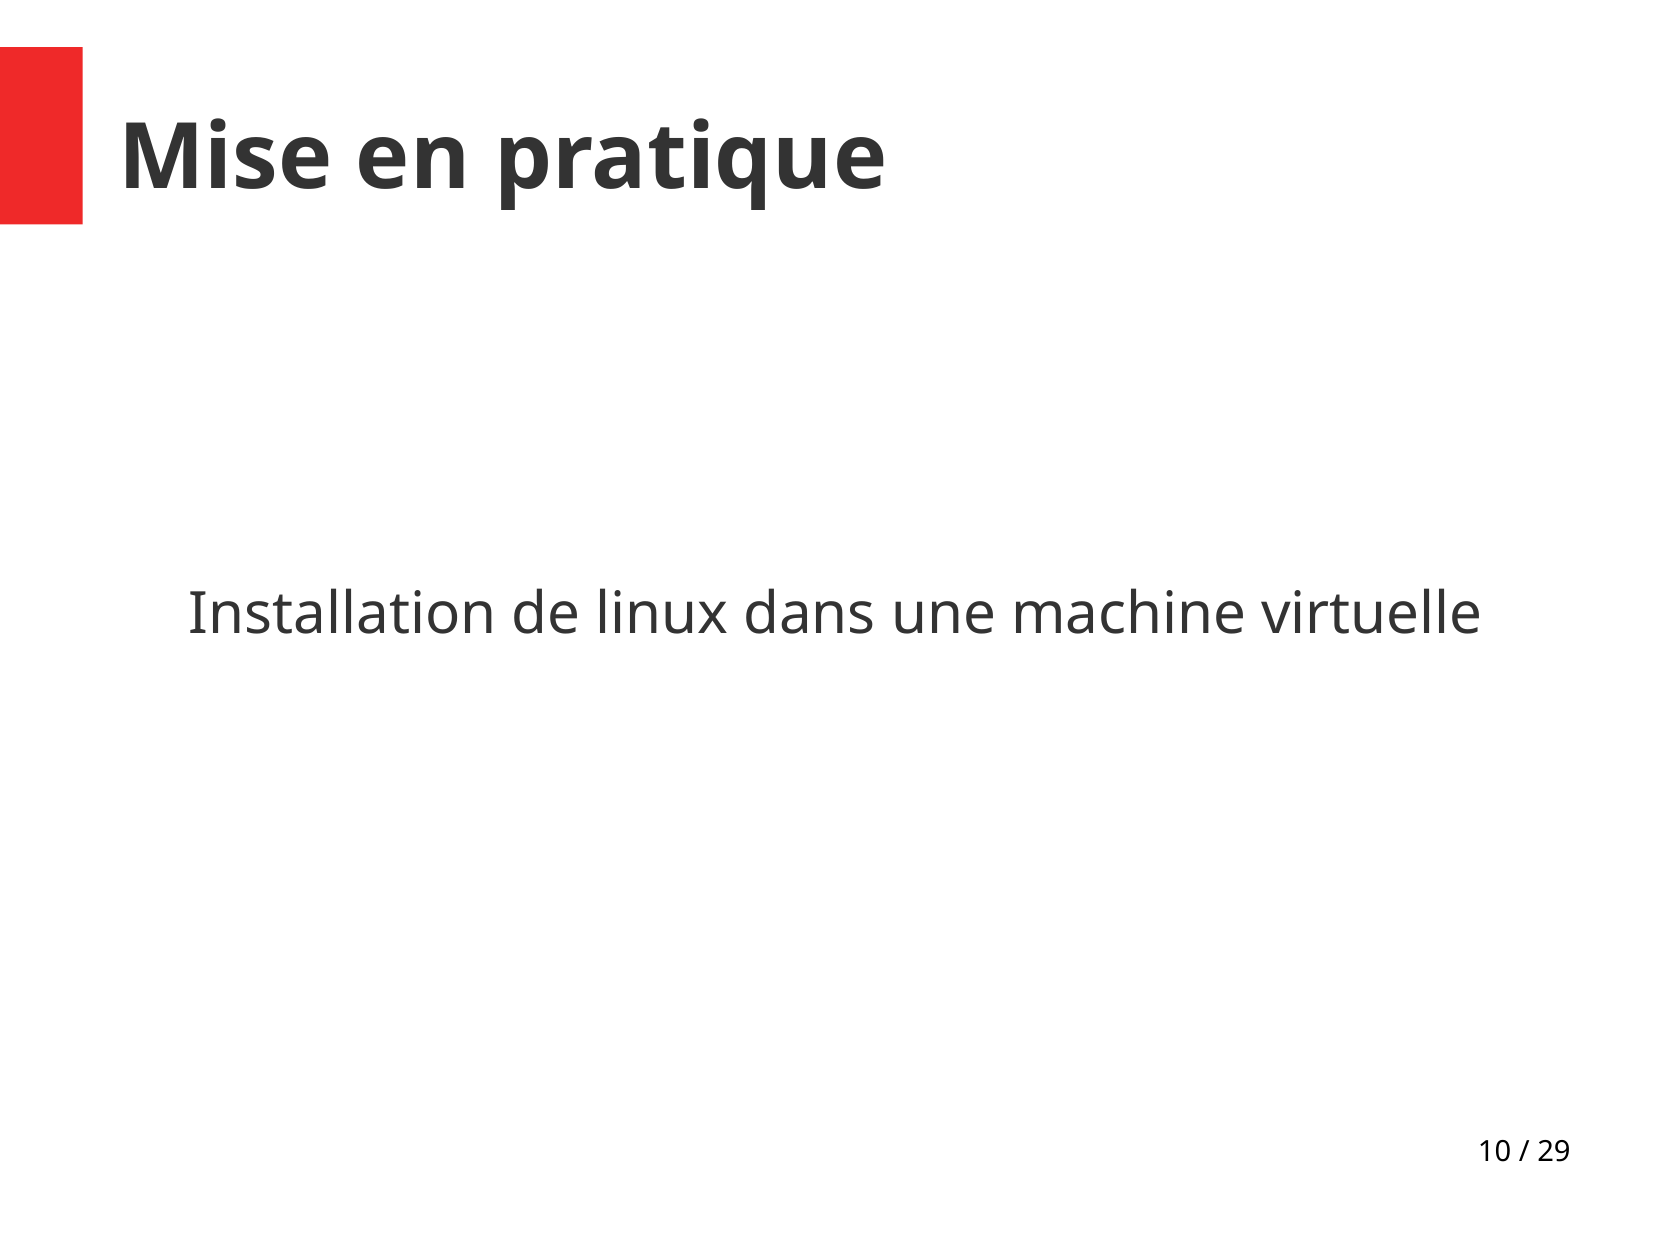

# Mise en pratique
Installation de linux dans une machine virtuelle
10